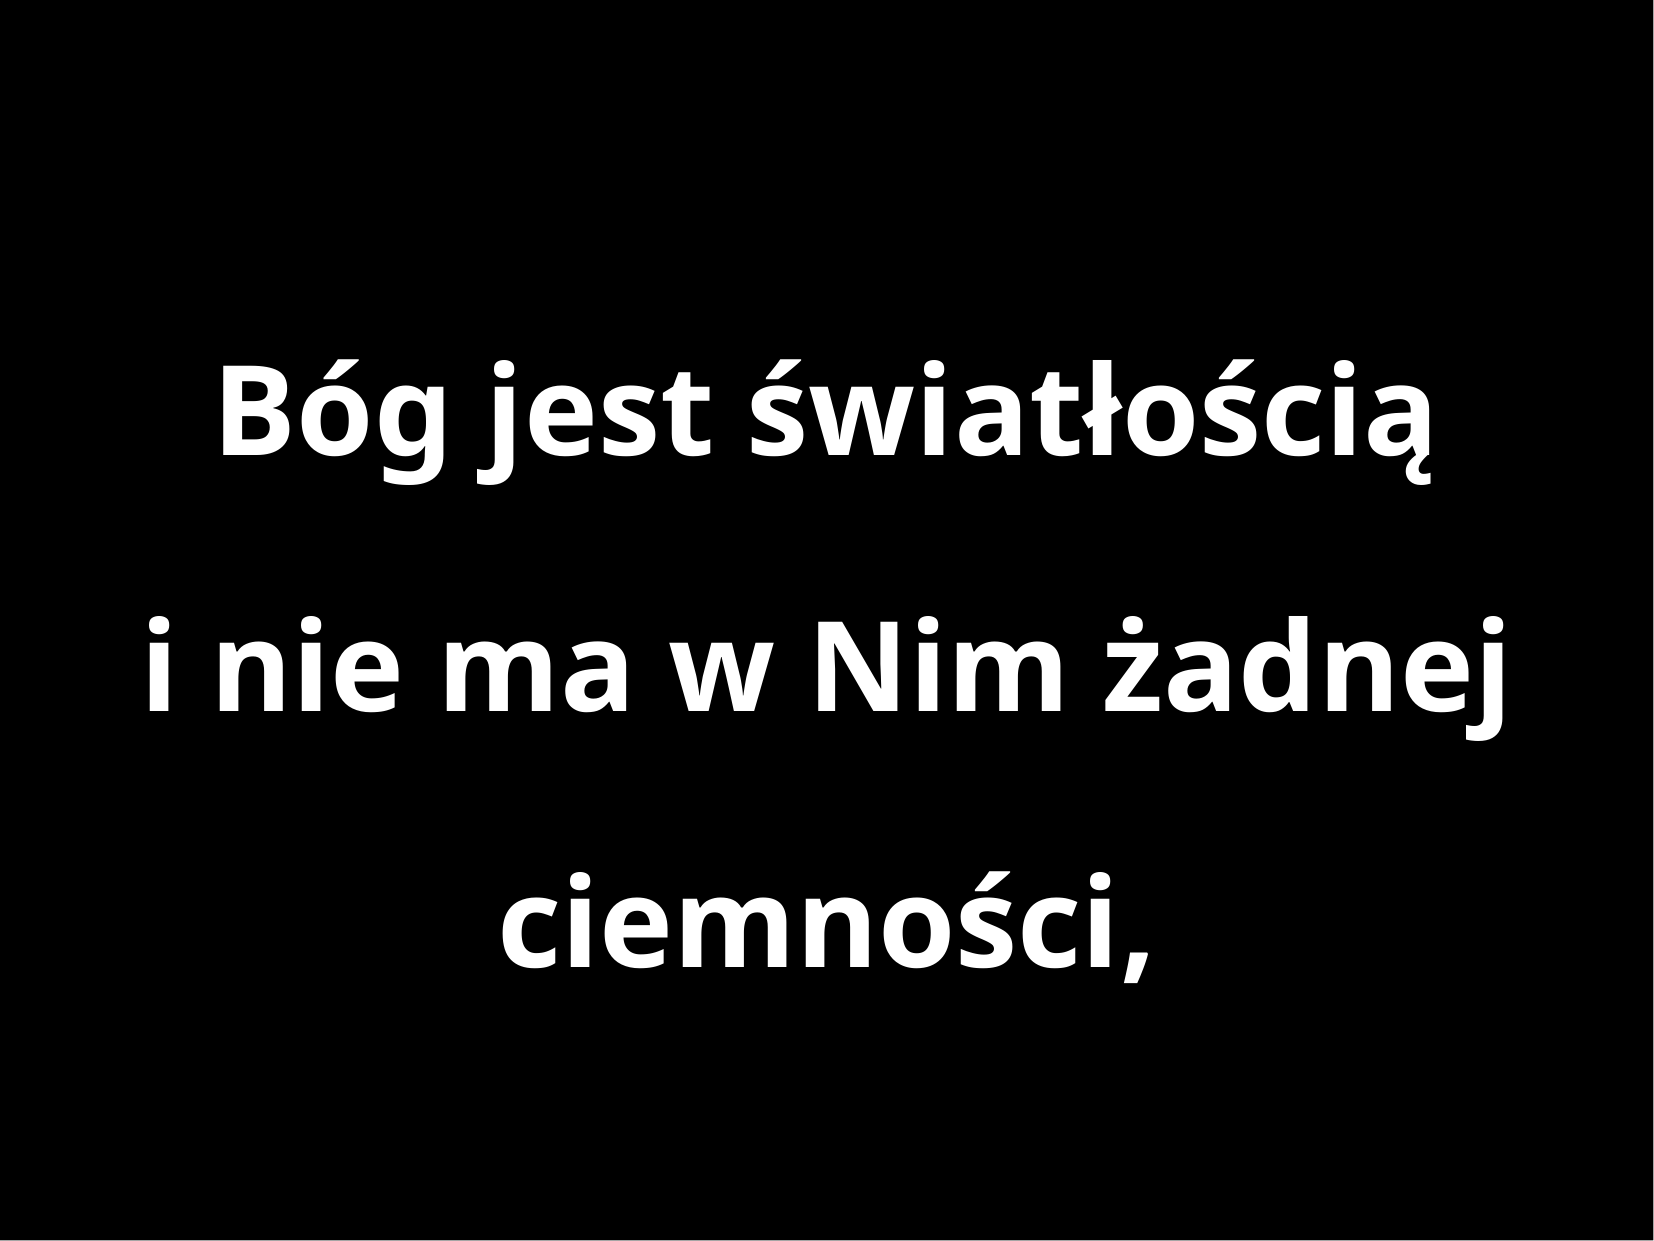

# Bóg jest światłością i nie ma w Nim żadnej ciemności,